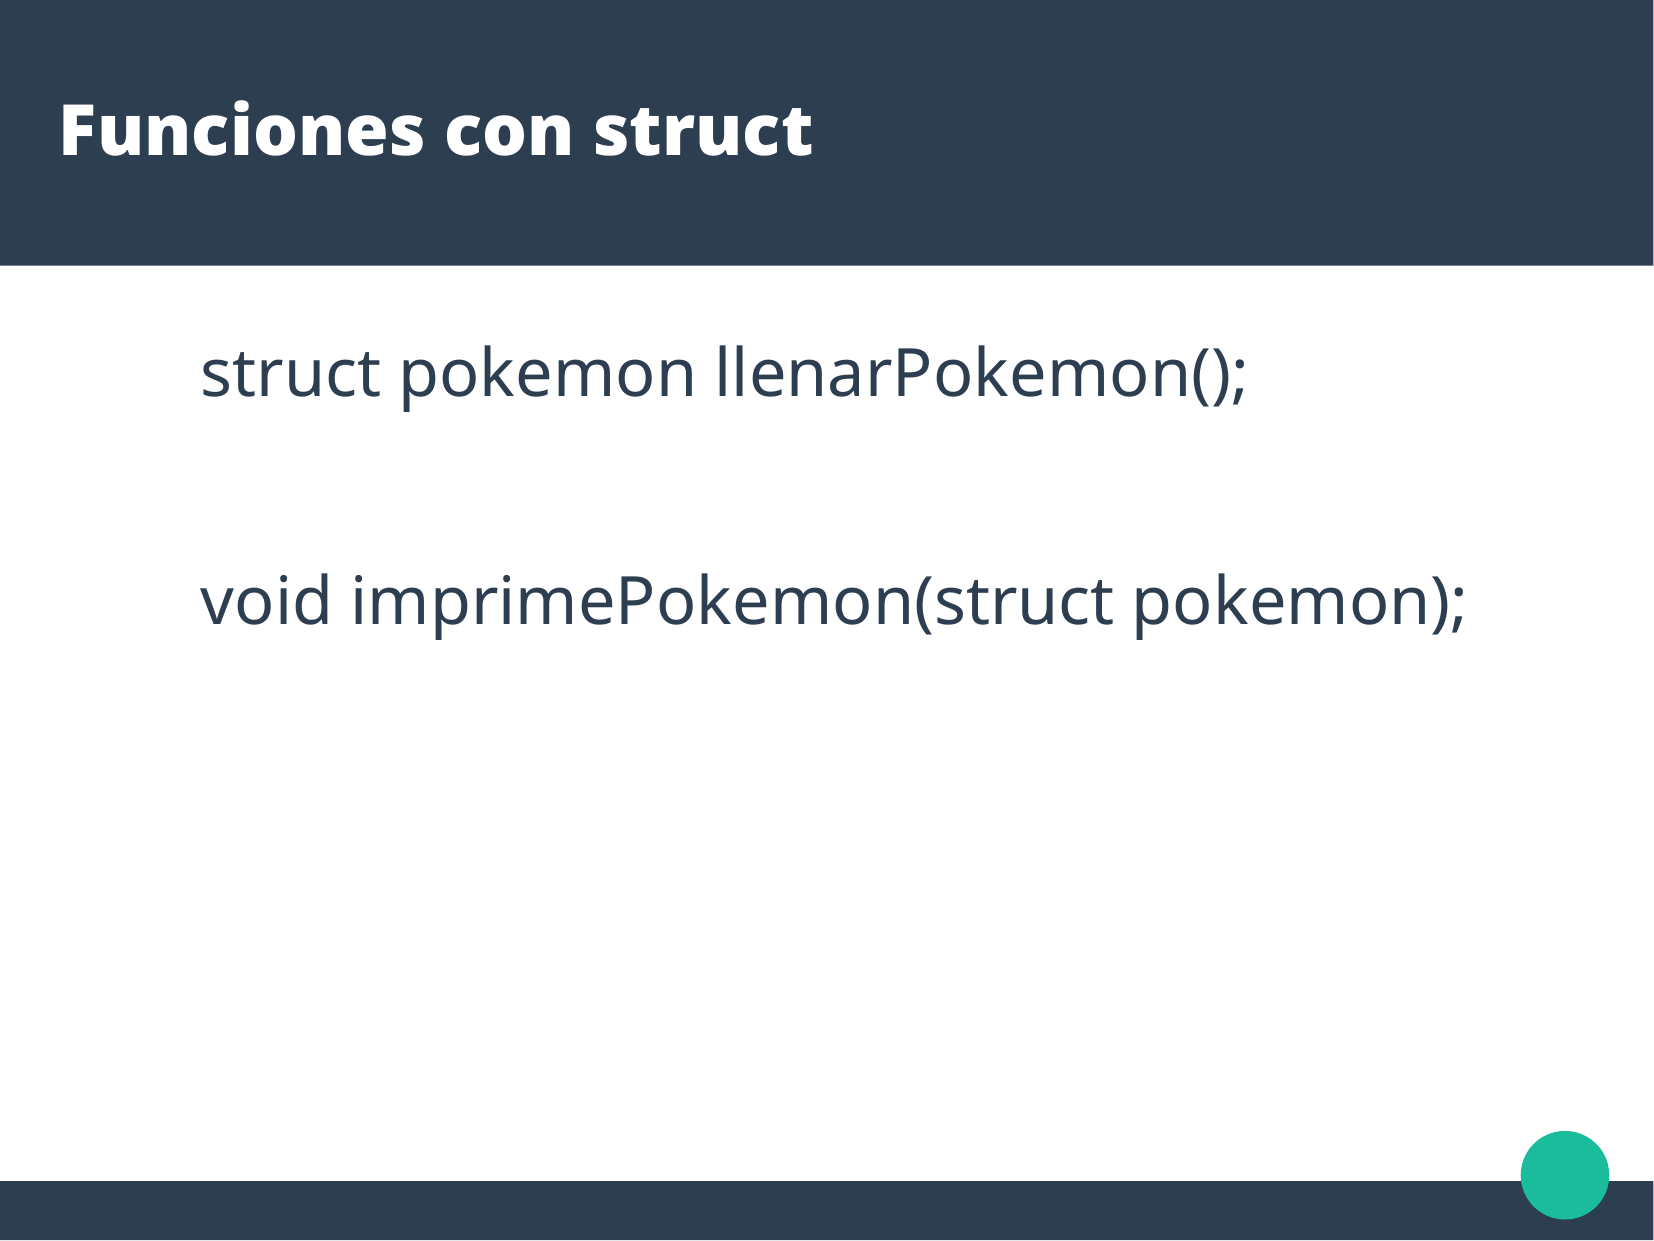

# Funciones con struct
struct pokemon llenarPokemon();
void imprimePokemon(struct pokemon);